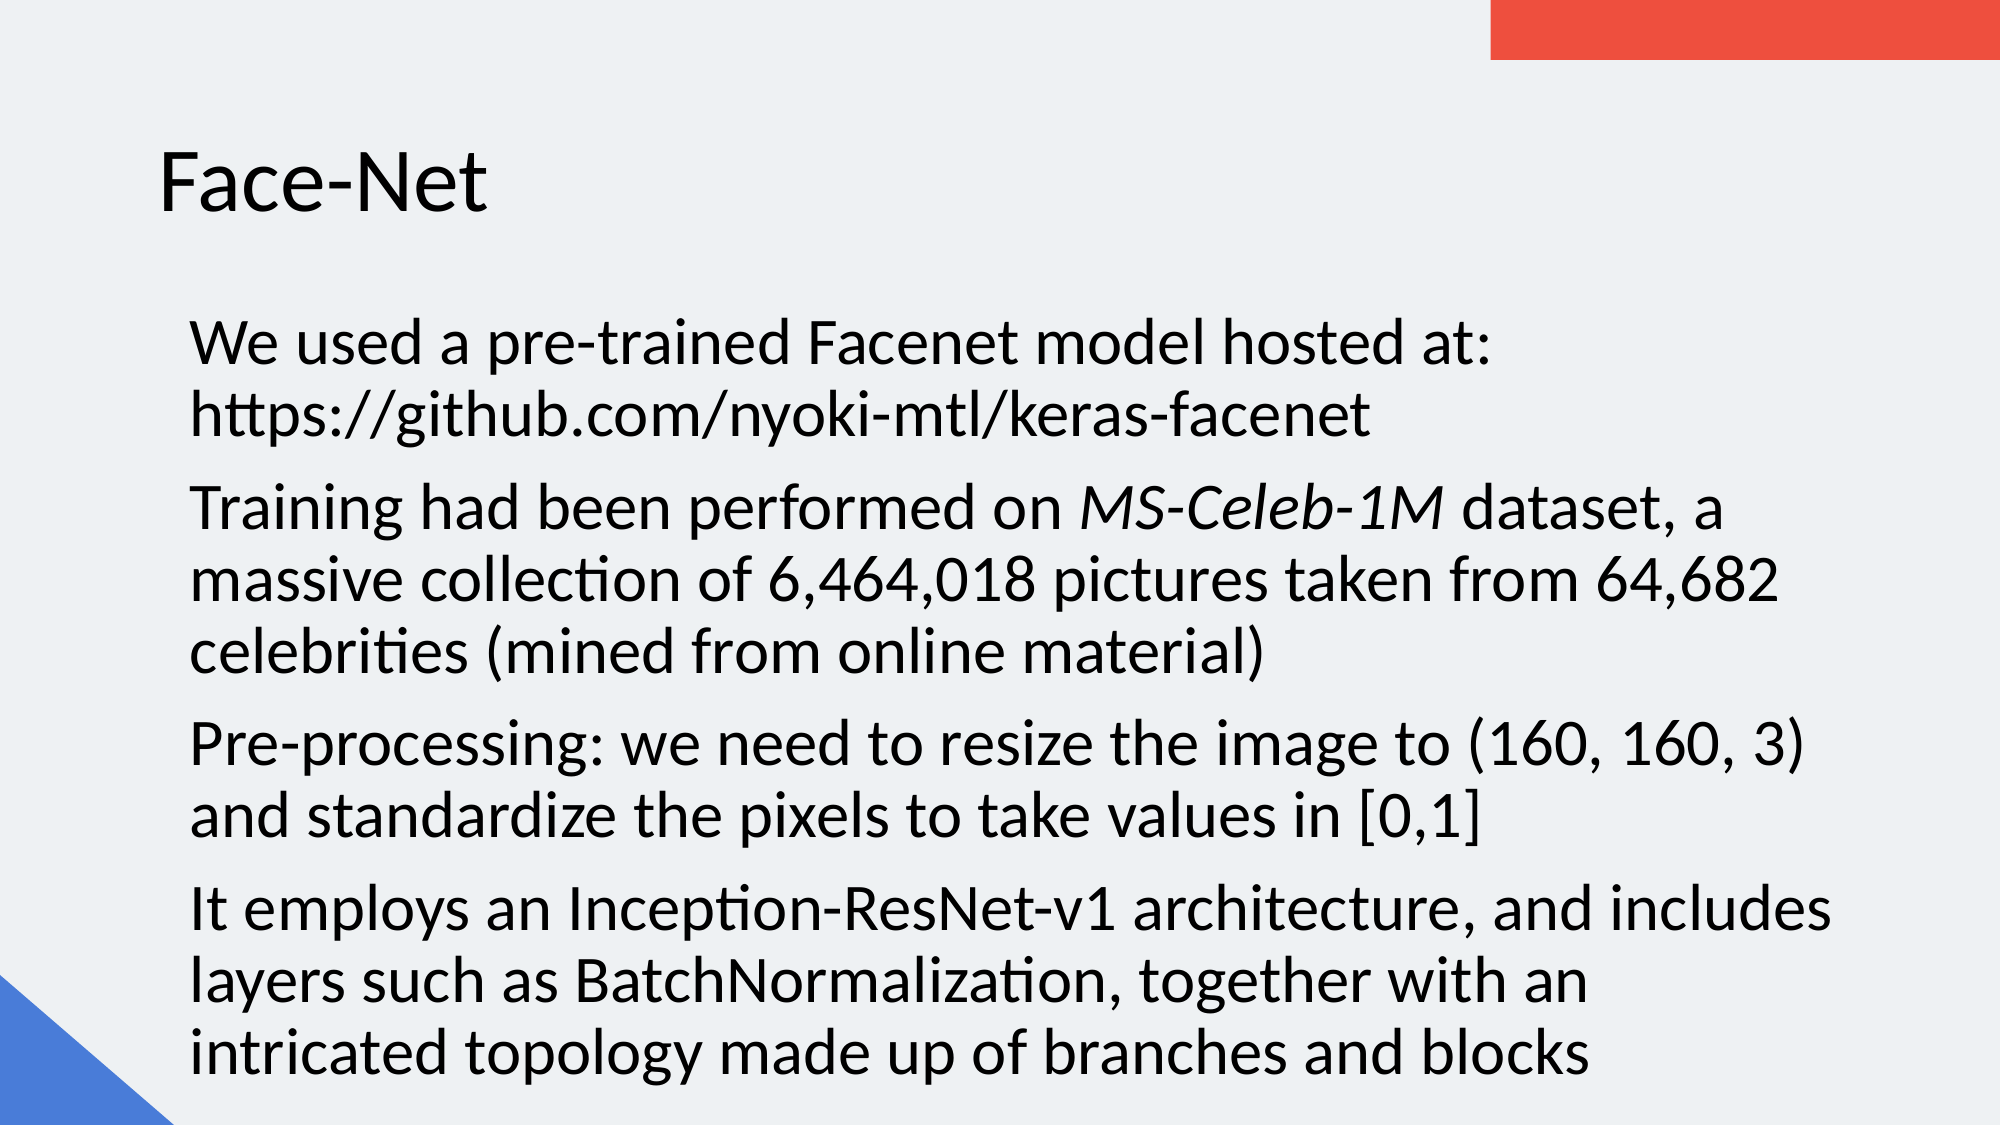

# Face-Net
We used a pre-trained Facenet model hosted at: https://github.com/nyoki-mtl/keras-facenet
Training had been performed on MS-Celeb-1M dataset, a massive collection of 6,464,018 pictures taken from 64,682 celebrities (mined from online material)
Pre-processing: we need to resize the image to (160, 160, 3) and standardize the pixels to take values in [0,1]
It employs an Inception-ResNet-v1 architecture, and includes layers such as BatchNormalization, together with an intricated topology made up of branches and blocks